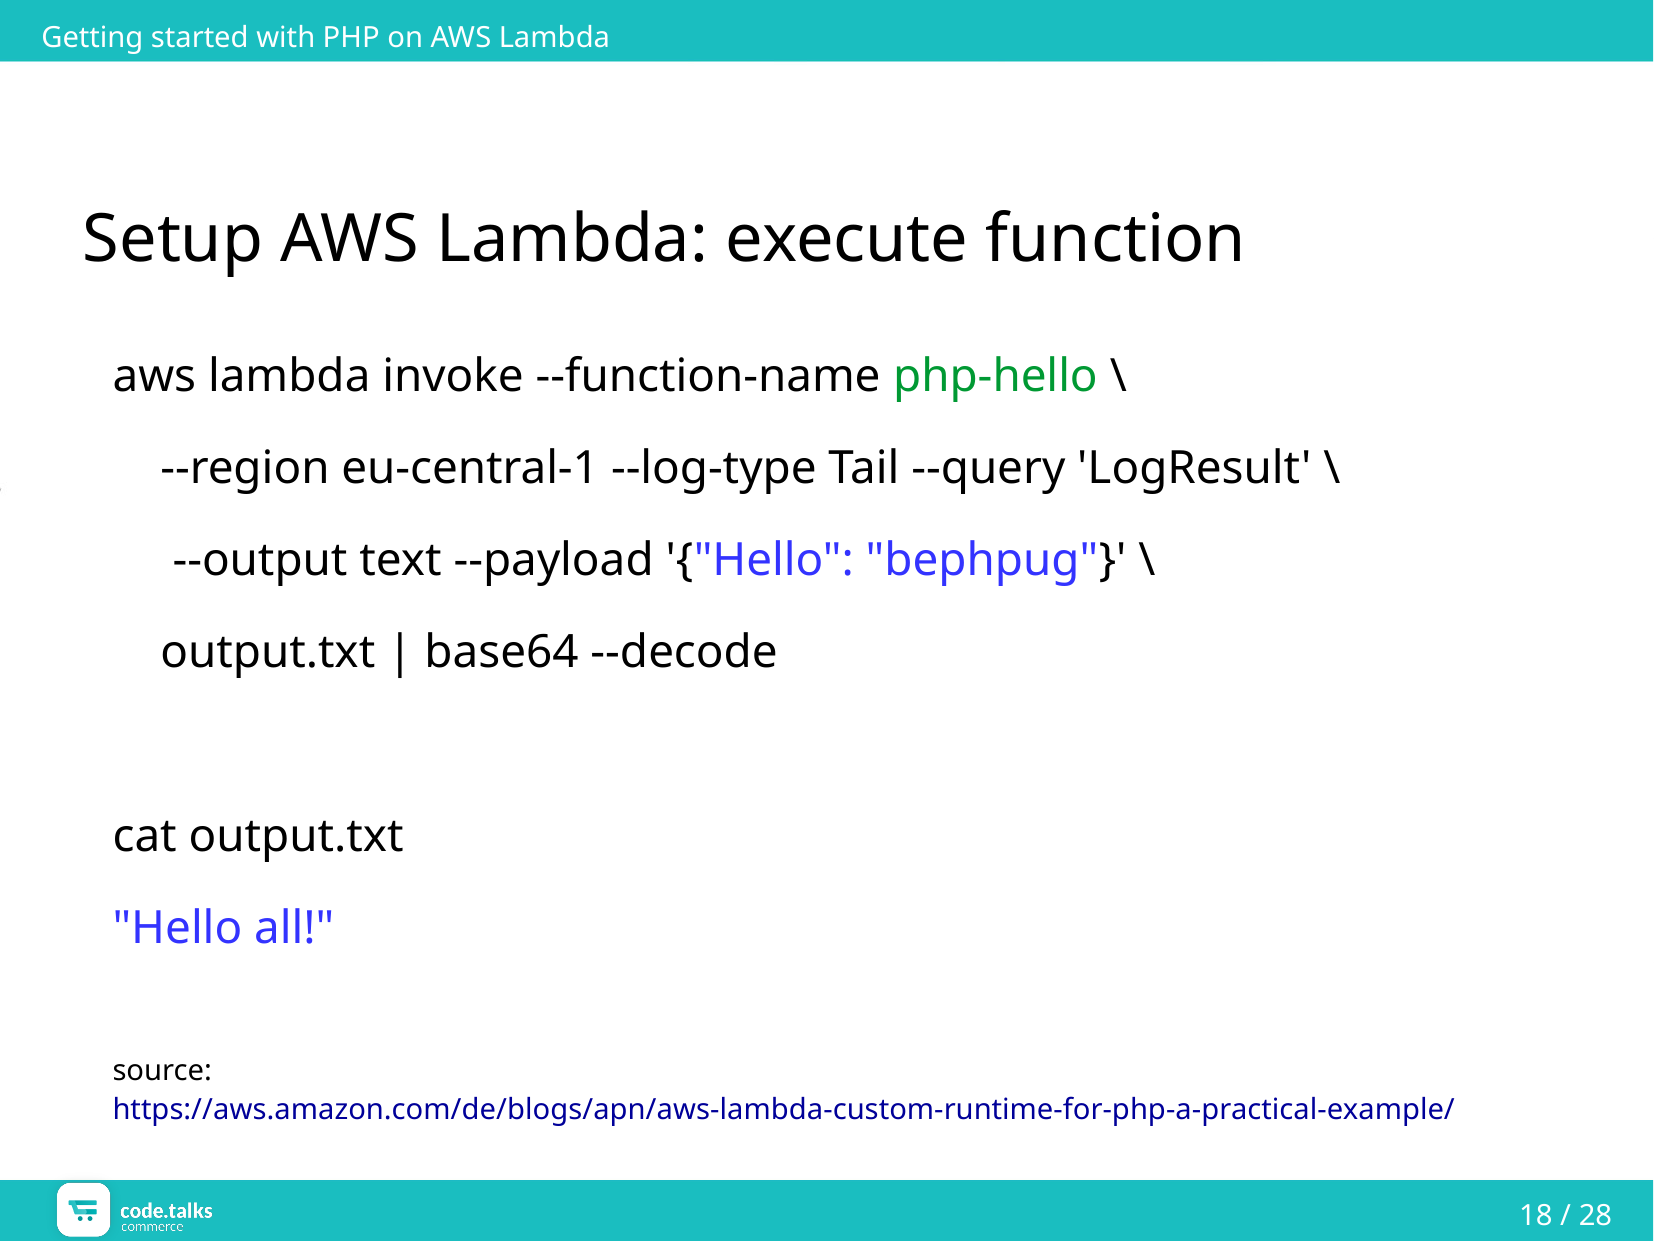

Getting started with PHP on AWS Lambda
Setup AWS Lambda: execute function
# aws lambda invoke --function-name php-hello \
 --region eu-central-1 --log-type Tail --query 'LogResult' \
 --output text --payload '{"Hello": "bephpug"}' \
 output.txt | base64 --decode
cat output.txt
"Hello all!"
source:
https://aws.amazon.com/de/blogs/apn/aws-lambda-custom-runtime-for-php-a-practical-example/
18